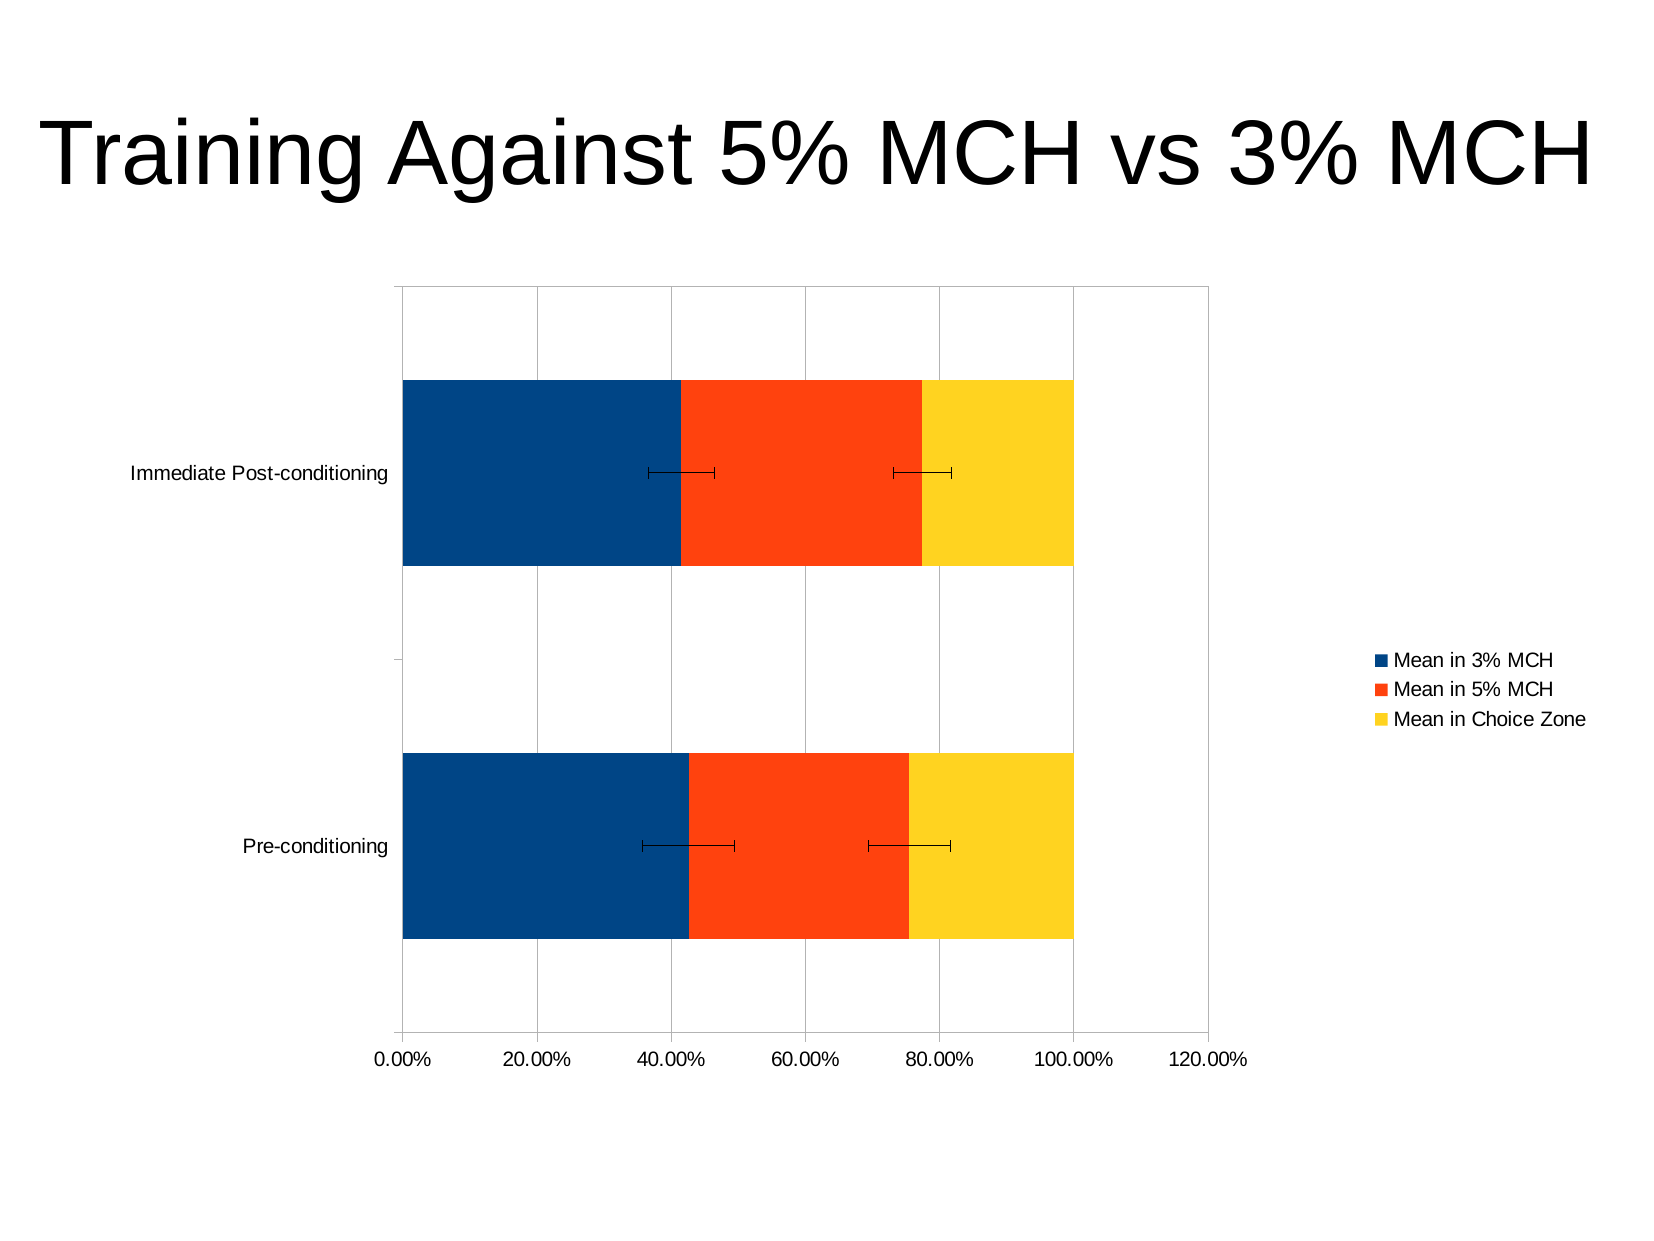

# Training Against 5% MCH vs 3% MCH
### Chart
| Category | Mean in 3% MCH | Mean in 5% MCH | Mean in Choice Zone |
|---|---|---|---|
| Pre-conditioning | 0.425925925925926 | 0.328888888888889 | 0.245185185185185 |
| Immediate Post-conditioning | 0.414814814814815 | 0.359259259259259 | 0.225925925925926 |